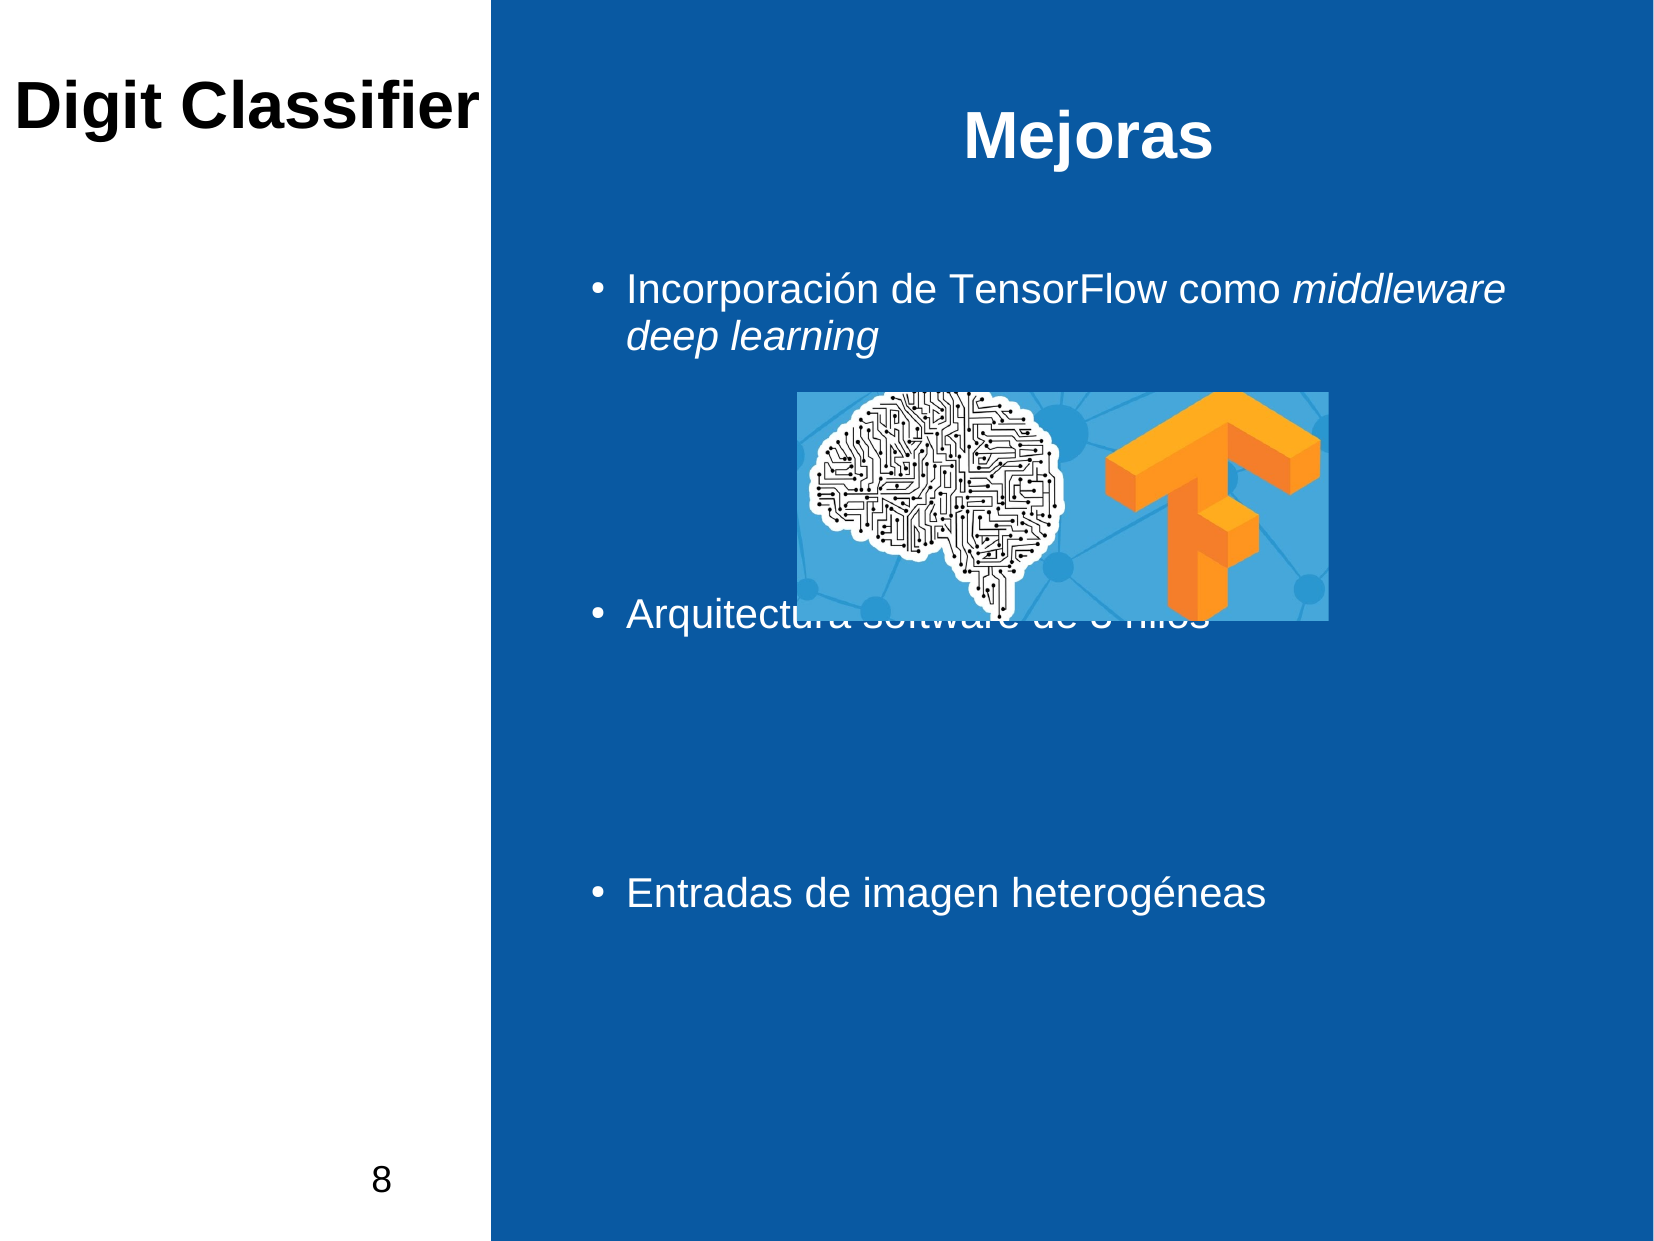

Digit Classifier
# Mejoras
Incorporación de TensorFlow como middleware deep learning
Arquitectura software de 3 hilos
Entradas de imagen heterogéneas